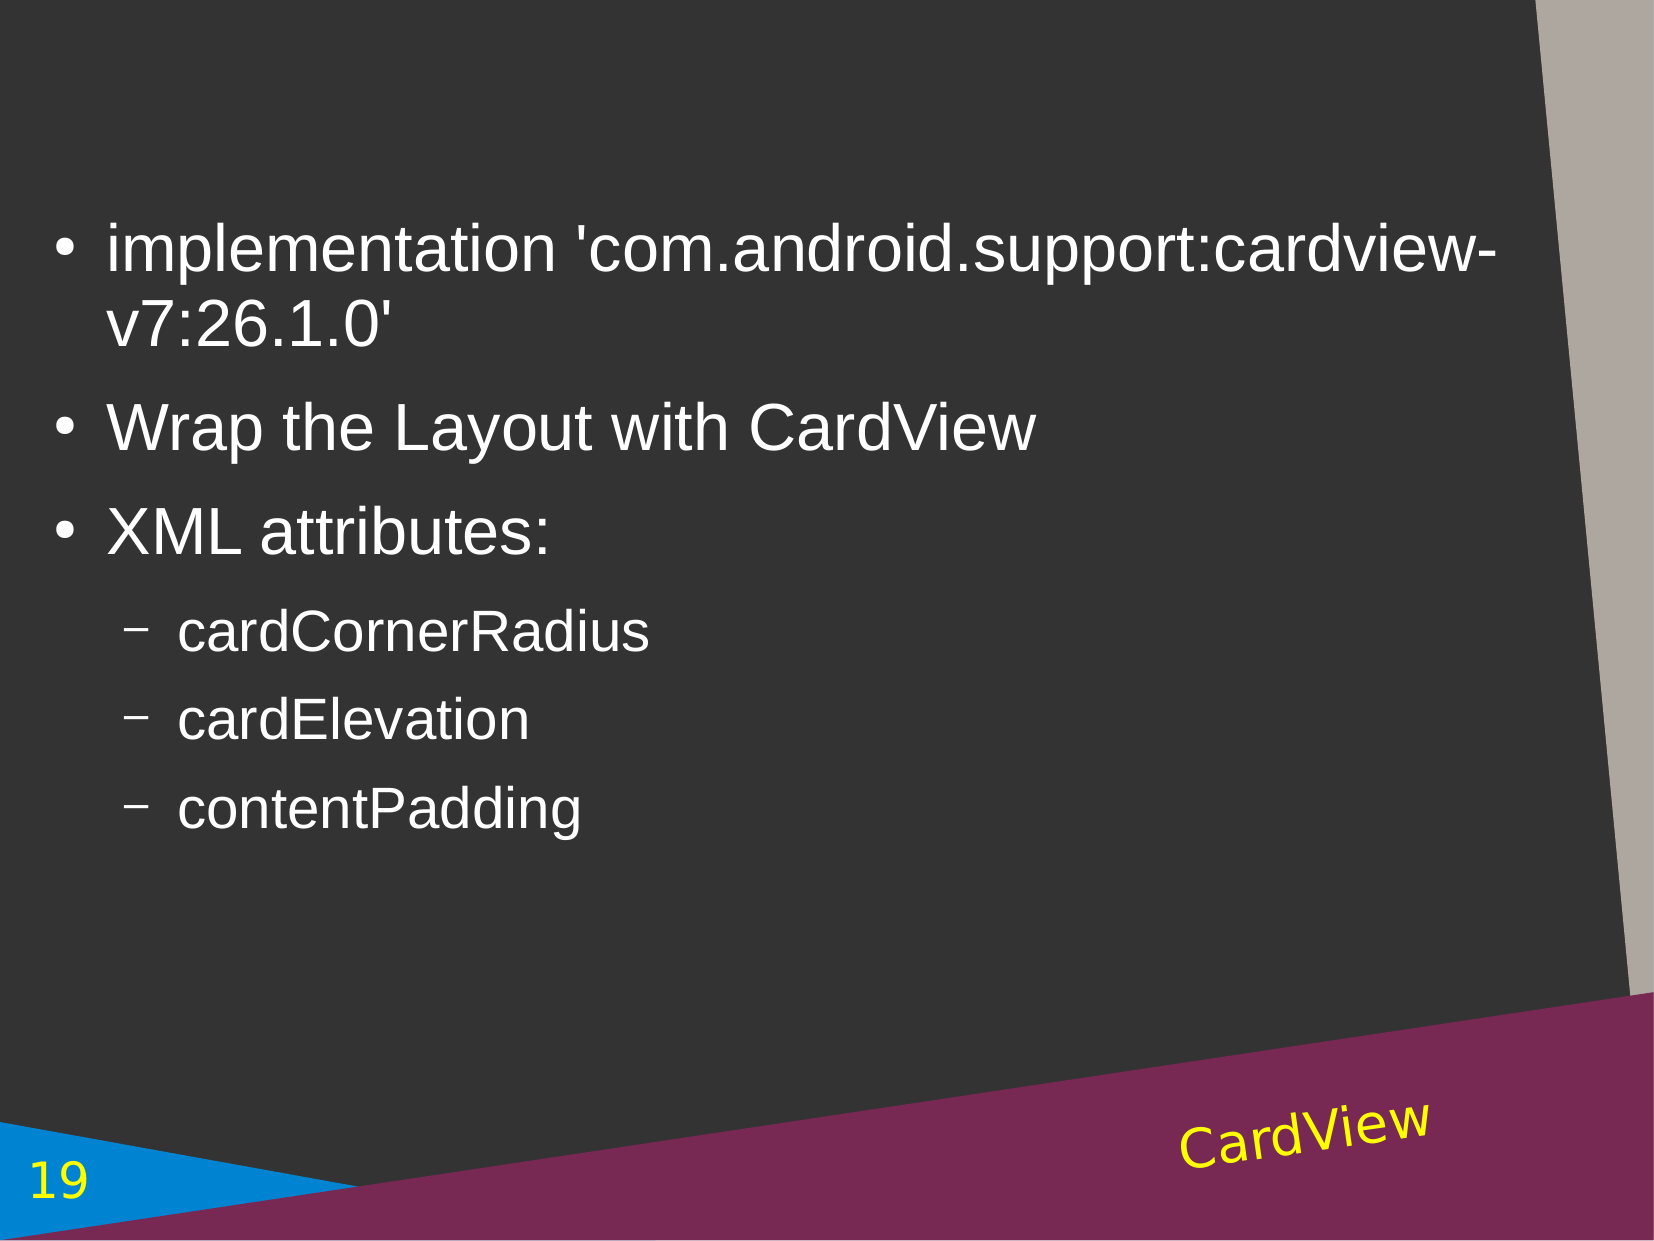

implementation 'com.android.support:cardview-v7:26.1.0'
Wrap the Layout with CardView
XML attributes:
cardCornerRadius
cardElevation
contentPadding
# CardView
19